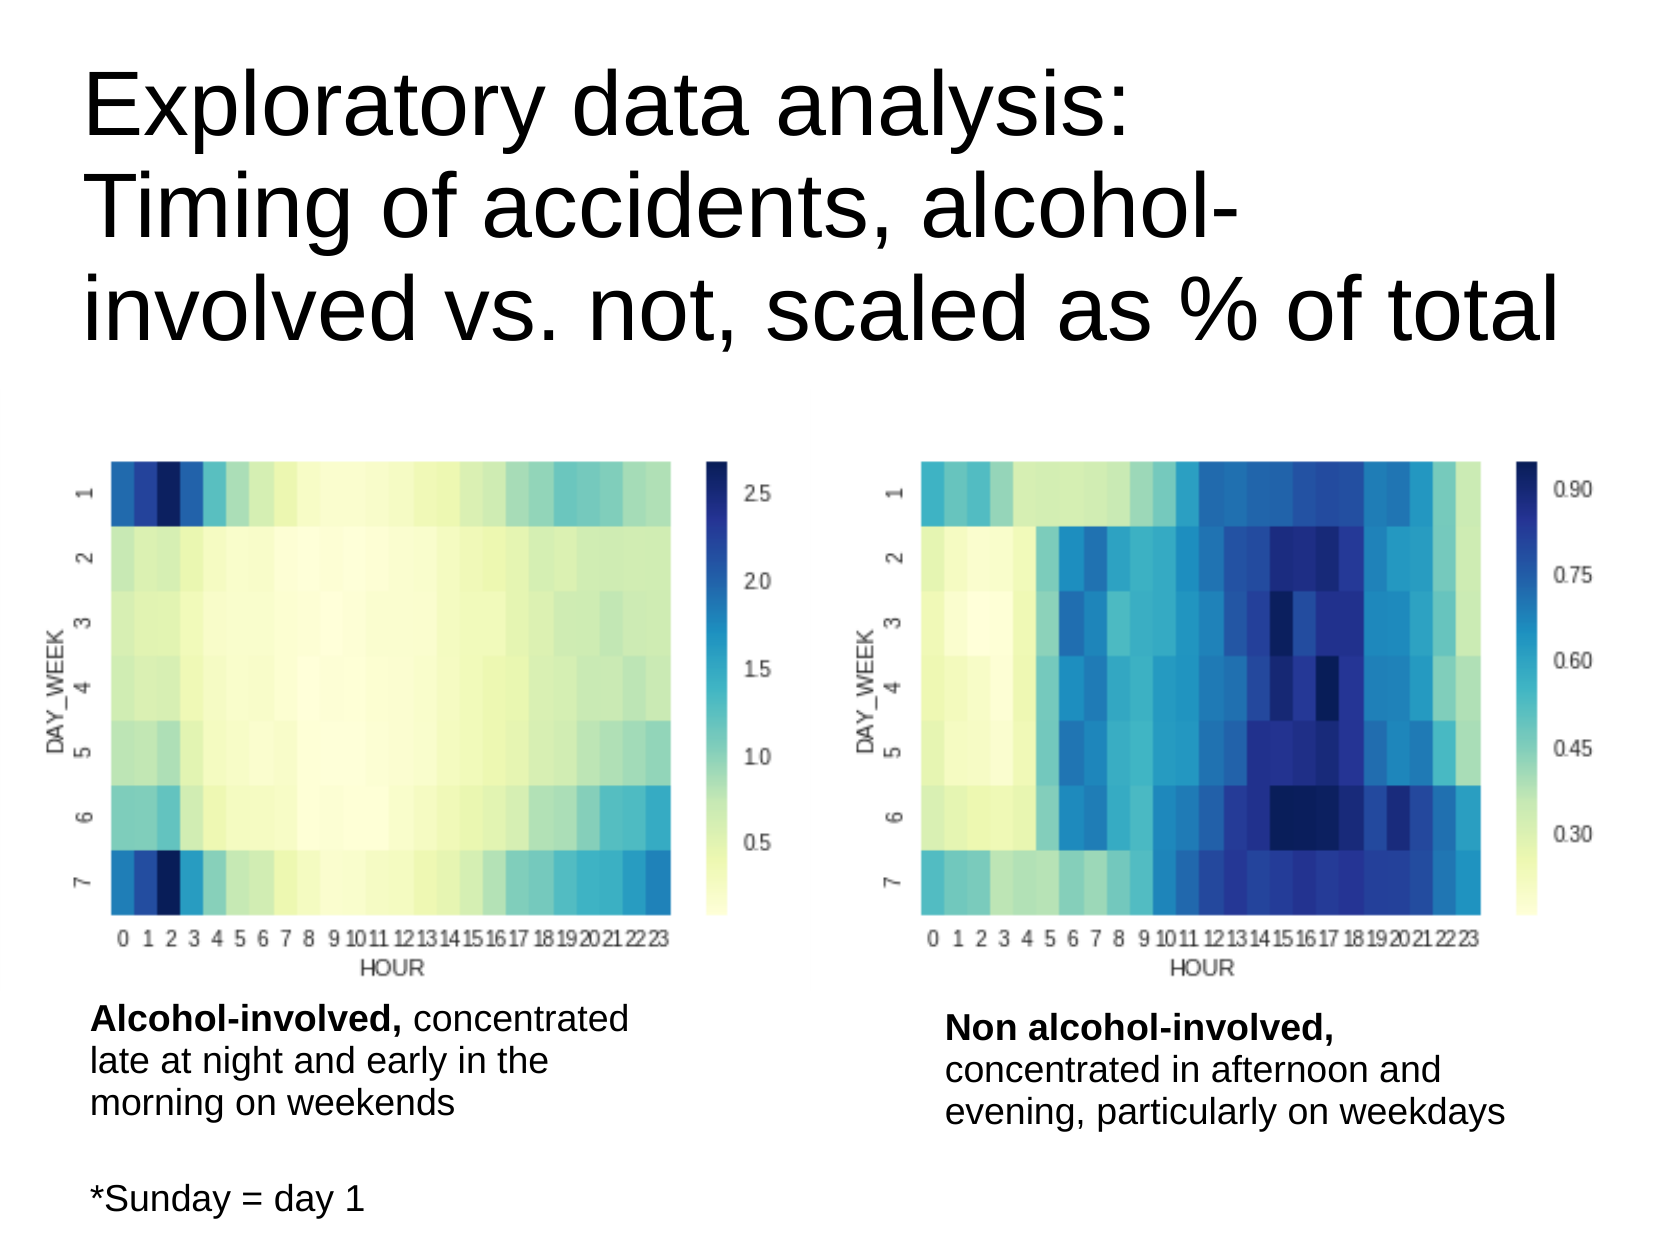

# Exploratory data analysis: Timing of accidents, alcohol-involved vs. not, scaled as % of total
Alcohol-involved, concentrated late at night and early in the morning on weekends
Non alcohol-involved, concentrated in afternoon and evening, particularly on weekdays
*Sunday = day 1